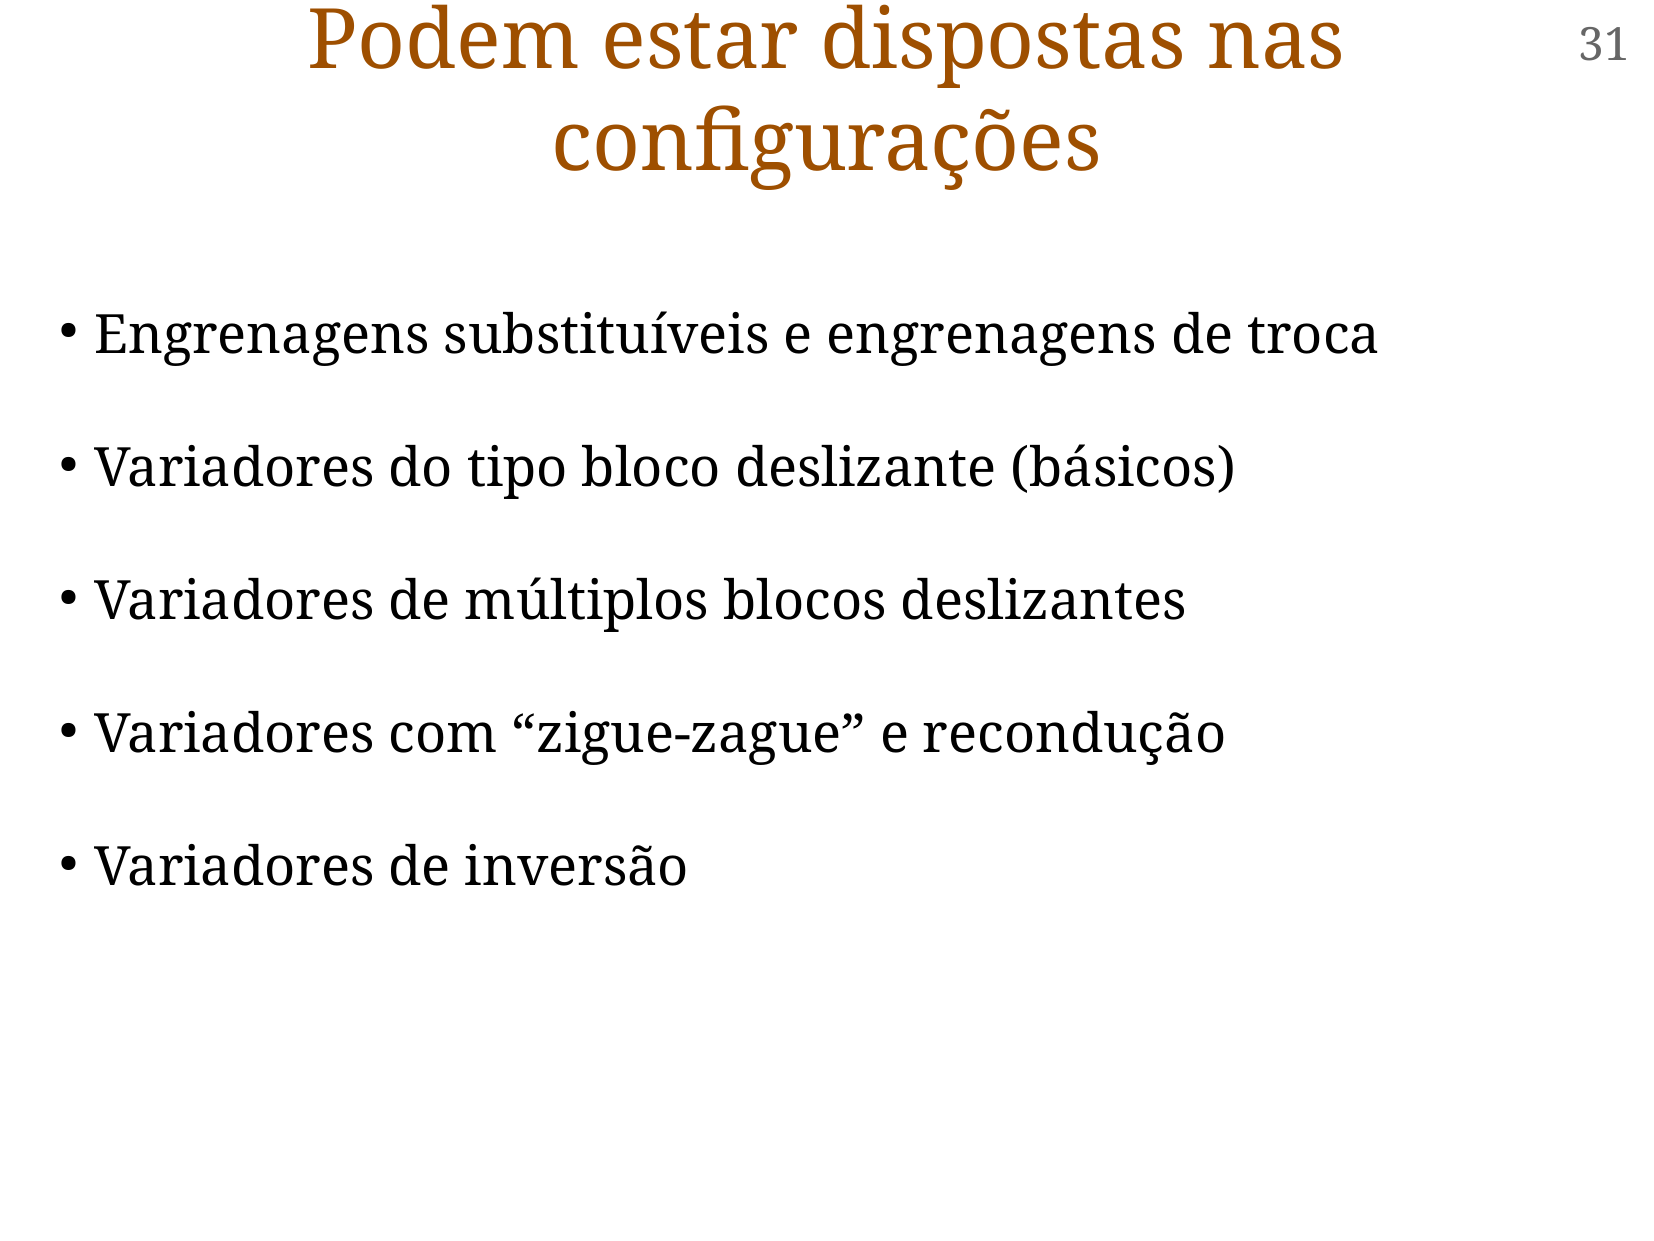

# Podem estar dispostas nas configurações
31
Engrenagens substituíveis e engrenagens de troca
Variadores do tipo bloco deslizante (básicos)
Variadores de múltiplos blocos deslizantes
Variadores com “zigue-zague” e recondução
Variadores de inversão